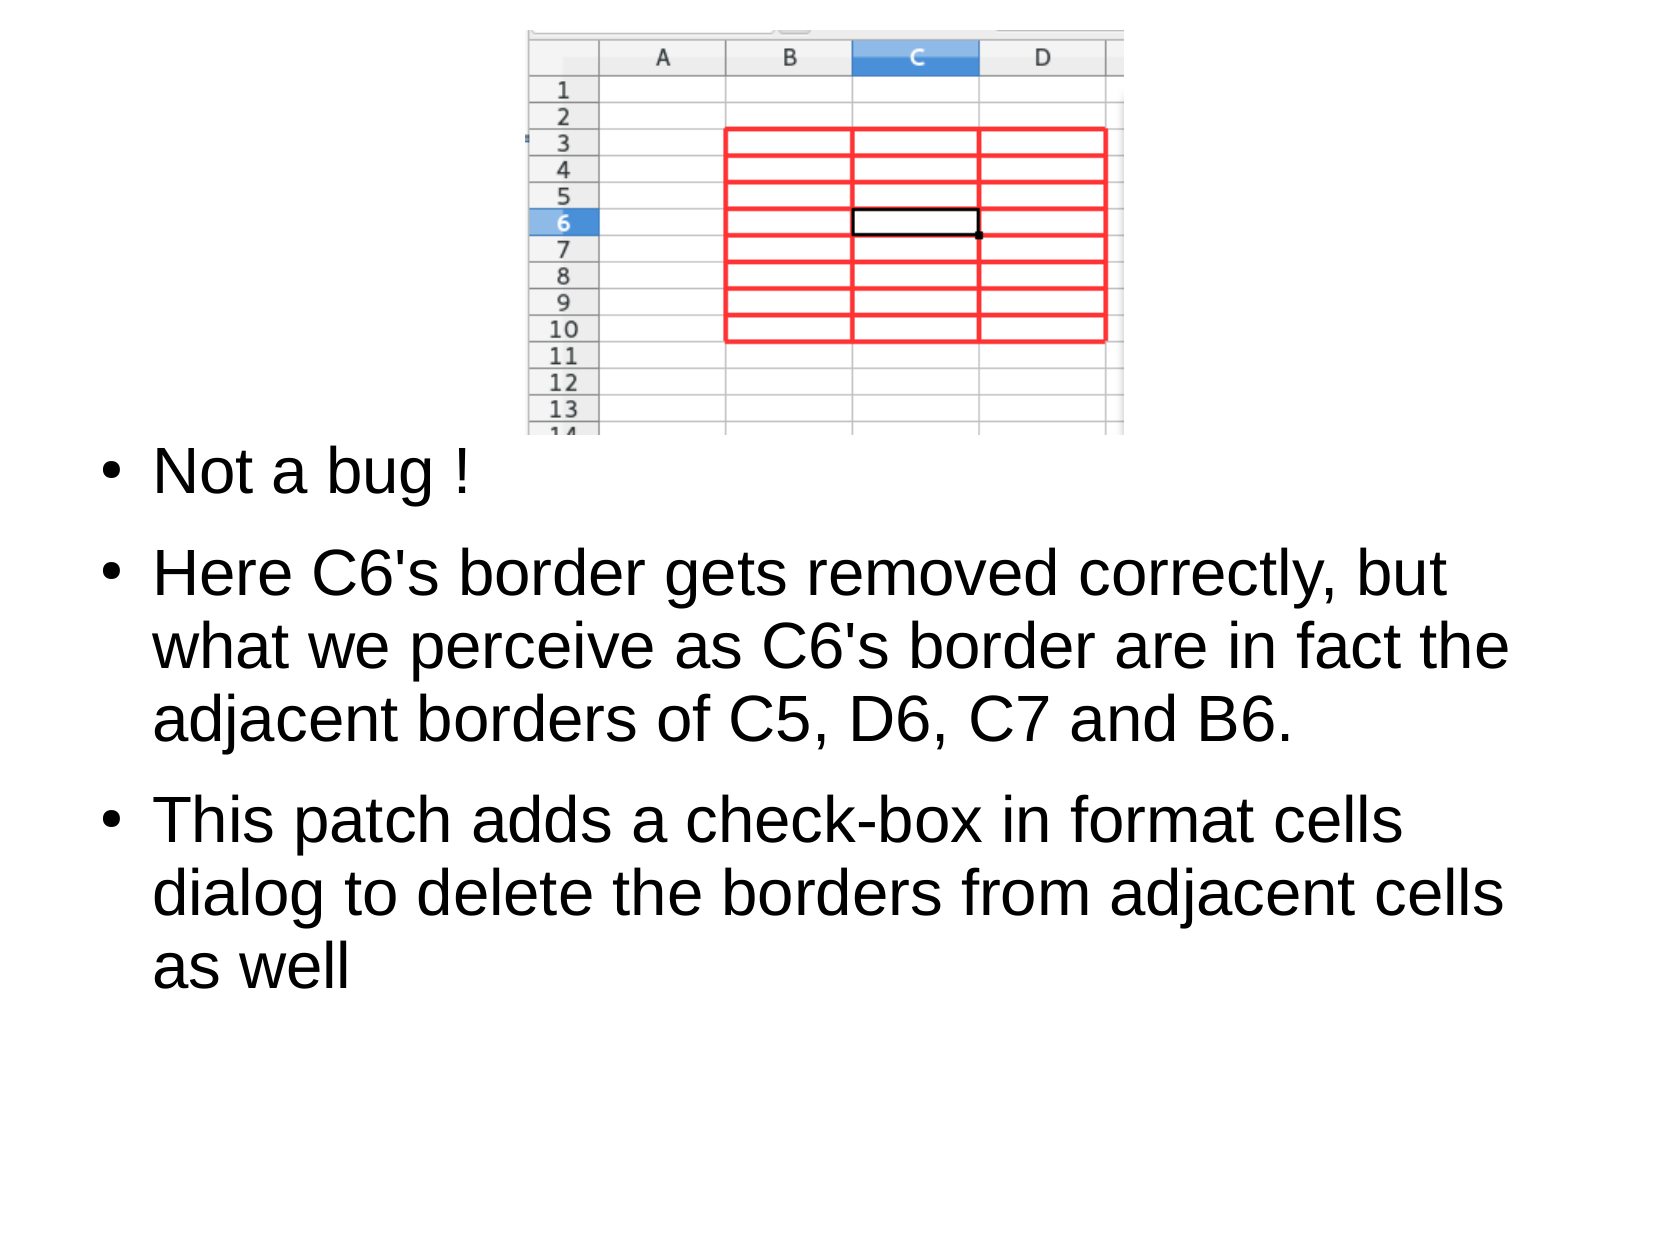

# Not a bug !
Here C6's border gets removed correctly, but what we perceive as C6's border are in fact the adjacent borders of C5, D6, C7 and B6.
This patch adds a check-box in format cells dialog to delete the borders from adjacent cells as well